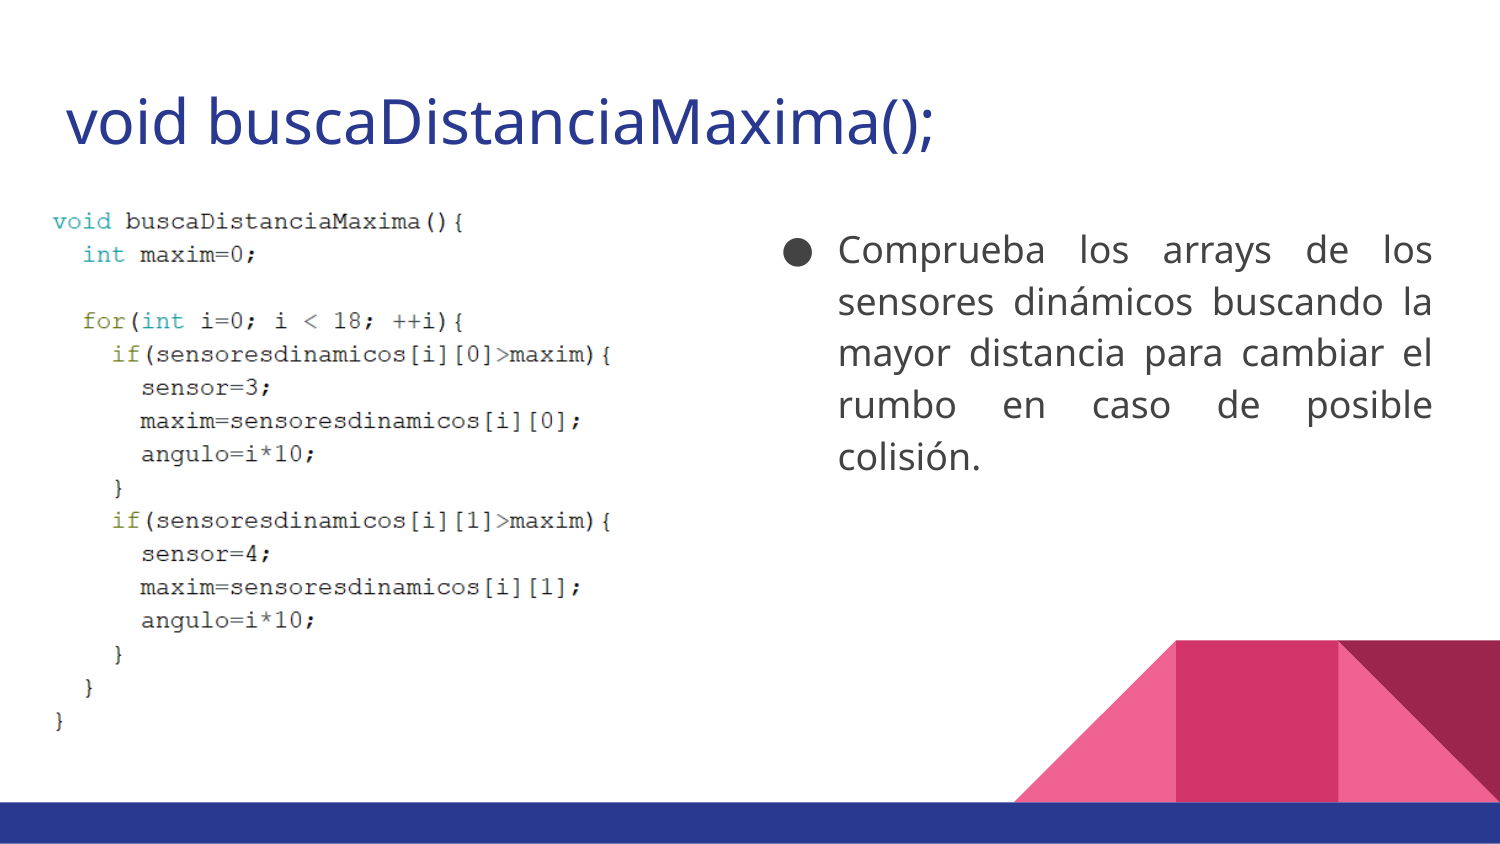

# void buscaDistanciaMaxima();
Comprueba los arrays de los sensores dinámicos buscando la mayor distancia para cambiar el rumbo en caso de posible colisión.